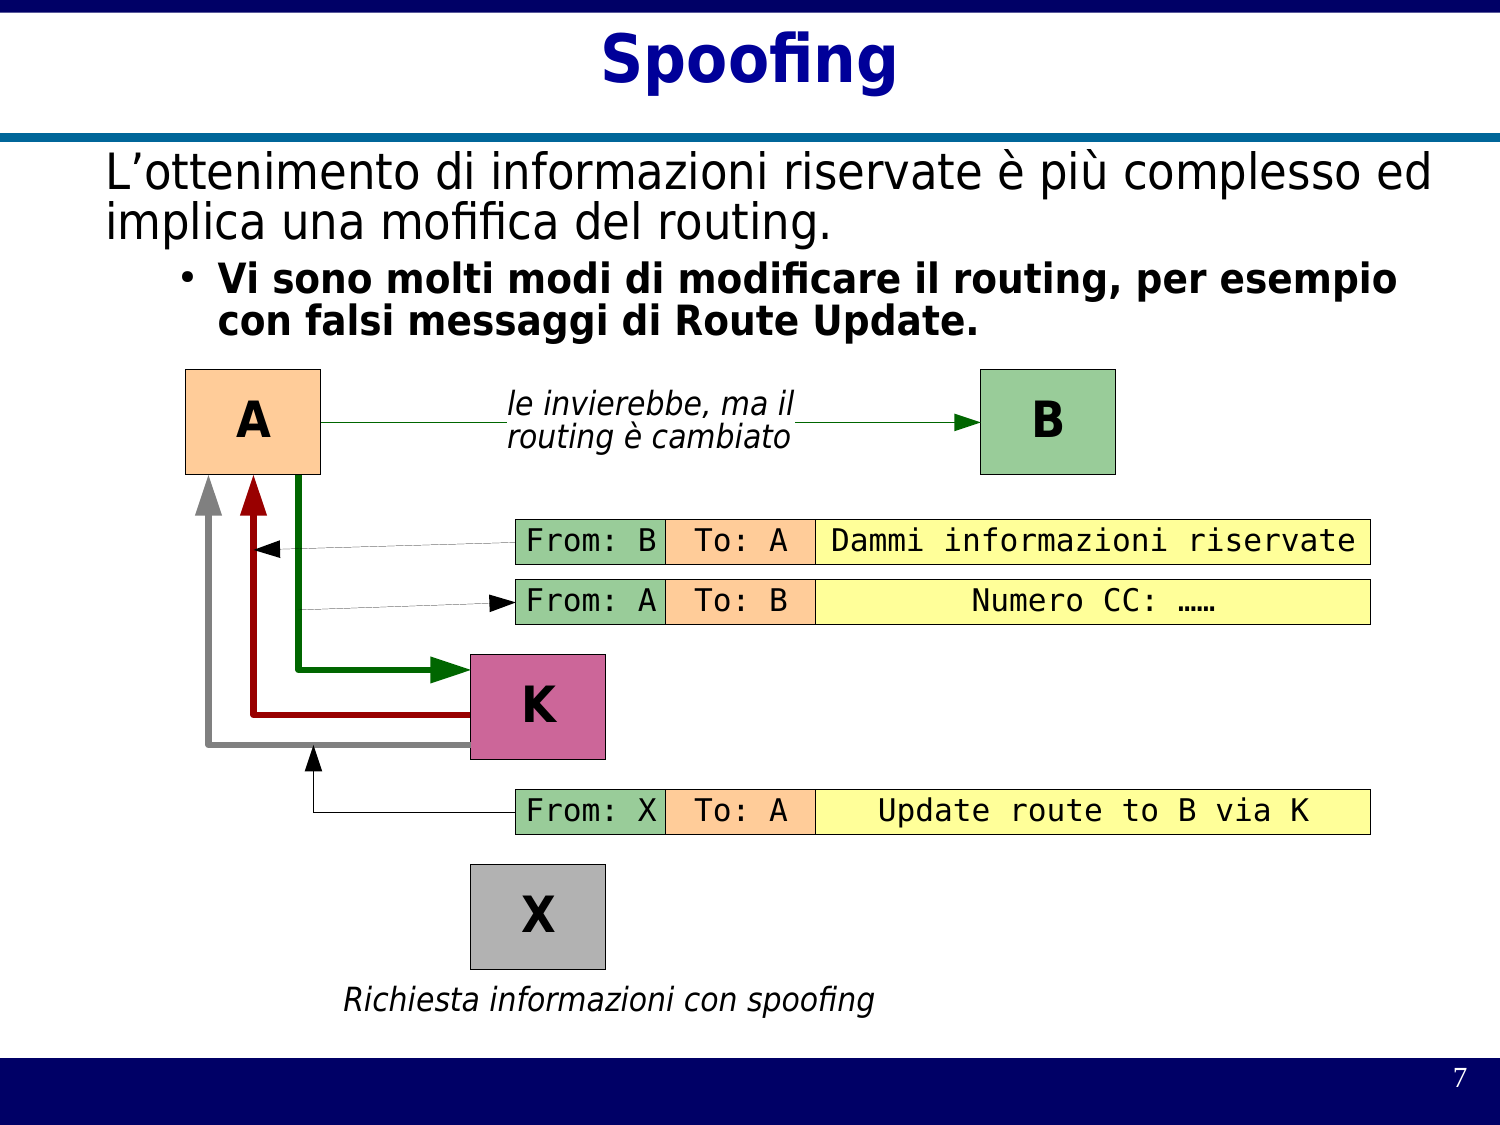

# Spoofing
L’ottenimento di informazioni riservate è più complesso ed implica una mofifica del routing.
Vi sono molti modi di modificare il routing, per esempio con falsi messaggi di Route Update.
A
B
From: B
To: A
Dammi informazioni riservate
From: A
To: B
Numero CC: ……
K
From: X
To: A
Update route to B via K
X
Richiesta informazioni con spoofing